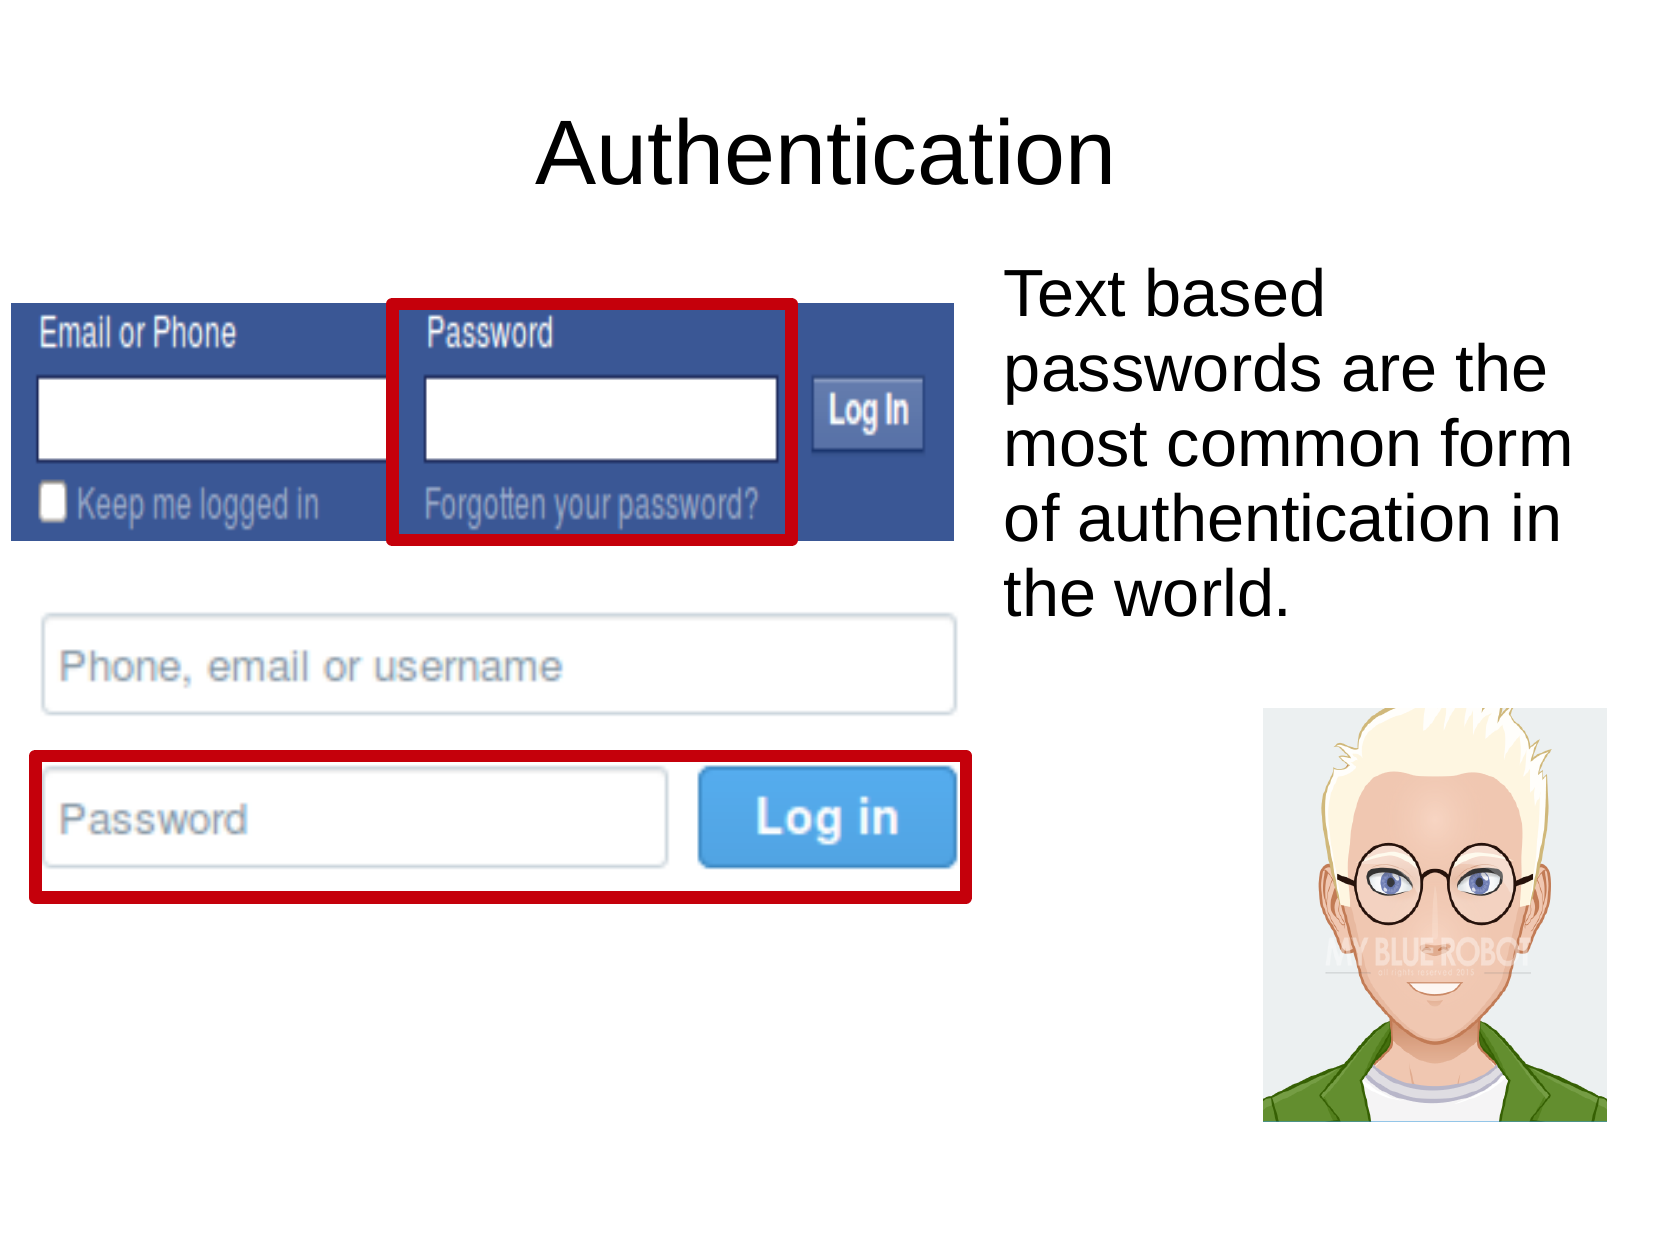

# Authentication
Text based passwords are the most common form of authentication in the world.